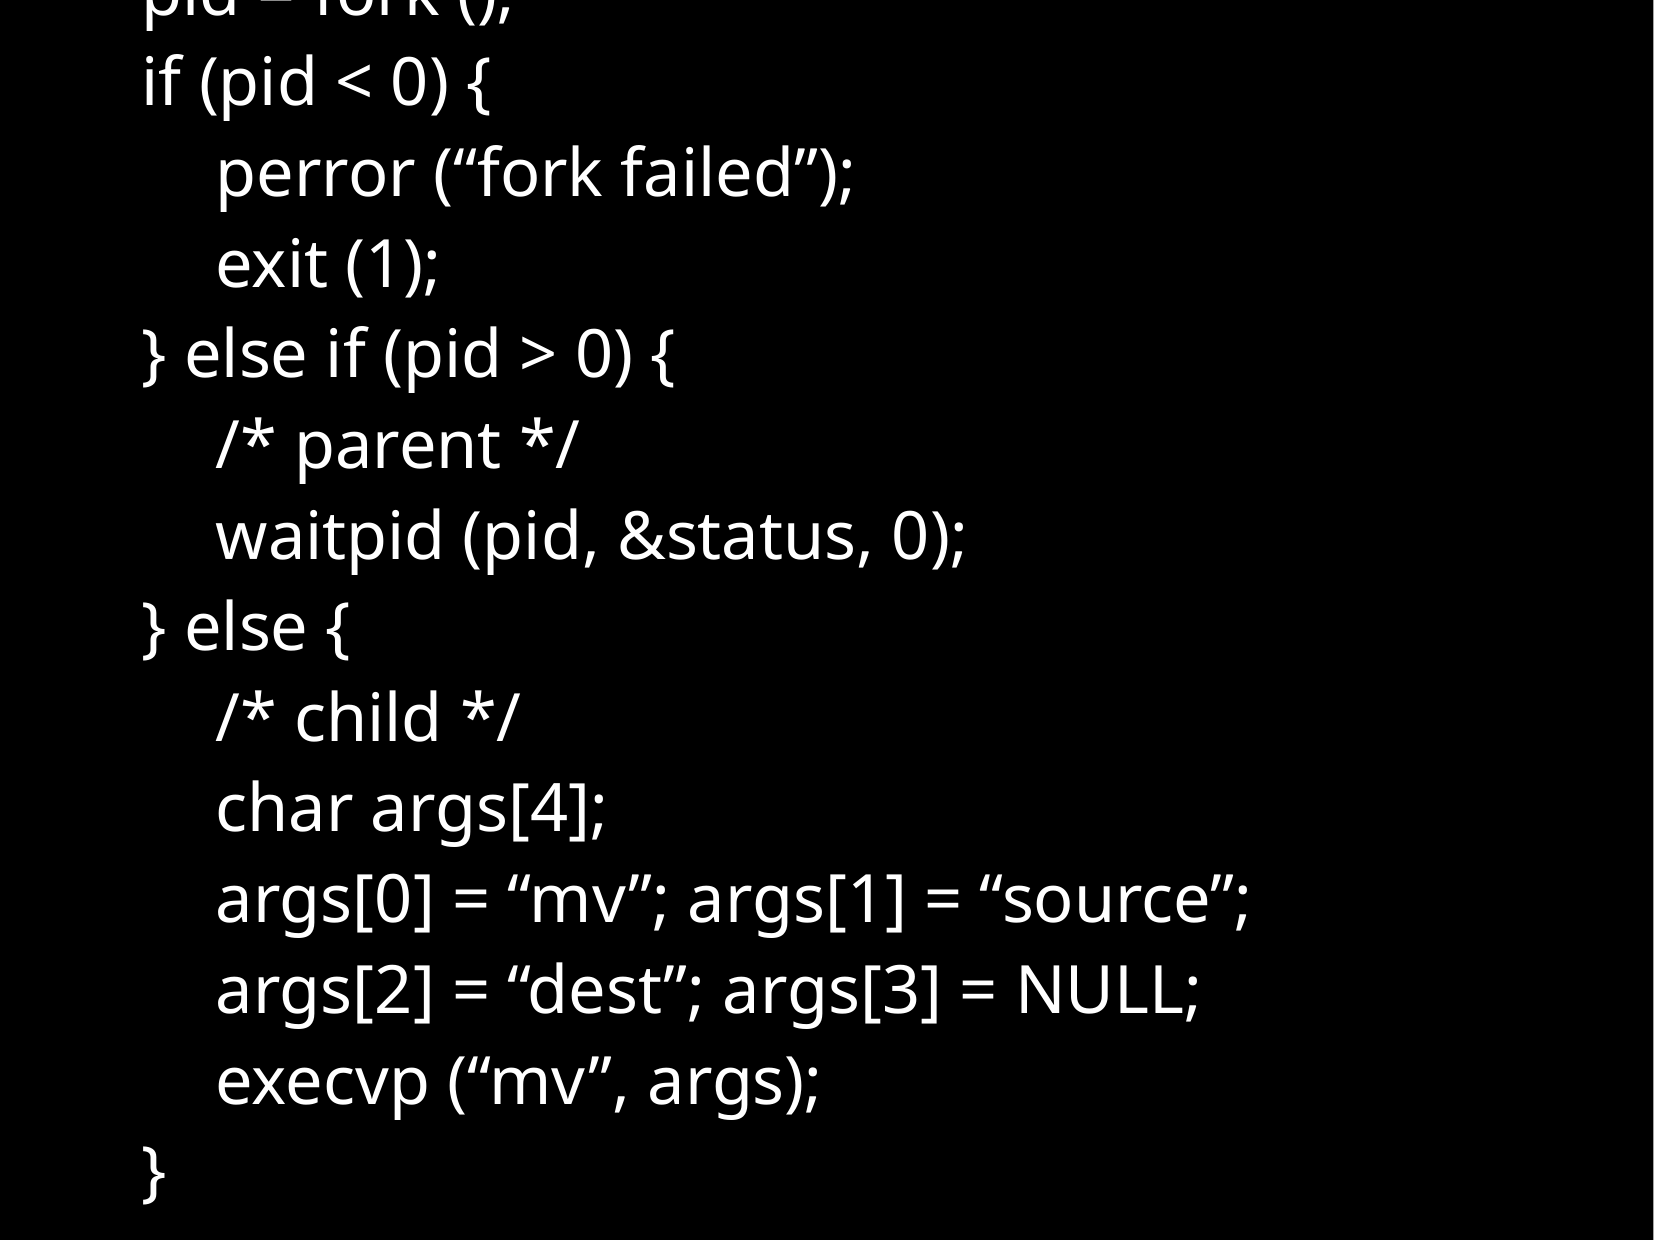

# pid = fork ();
if (pid < 0) {
	perror (“fork failed”);
	exit (1);
} else if (pid > 0) {
	/* parent */
	waitpid (pid, &status, 0);
} else {
	/* child */
	char args[4];
	args[0] = “mv”; args[1] = “source”;
	args[2] = “dest”; args[3] = NULL;
	execvp (“mv”, args);
}